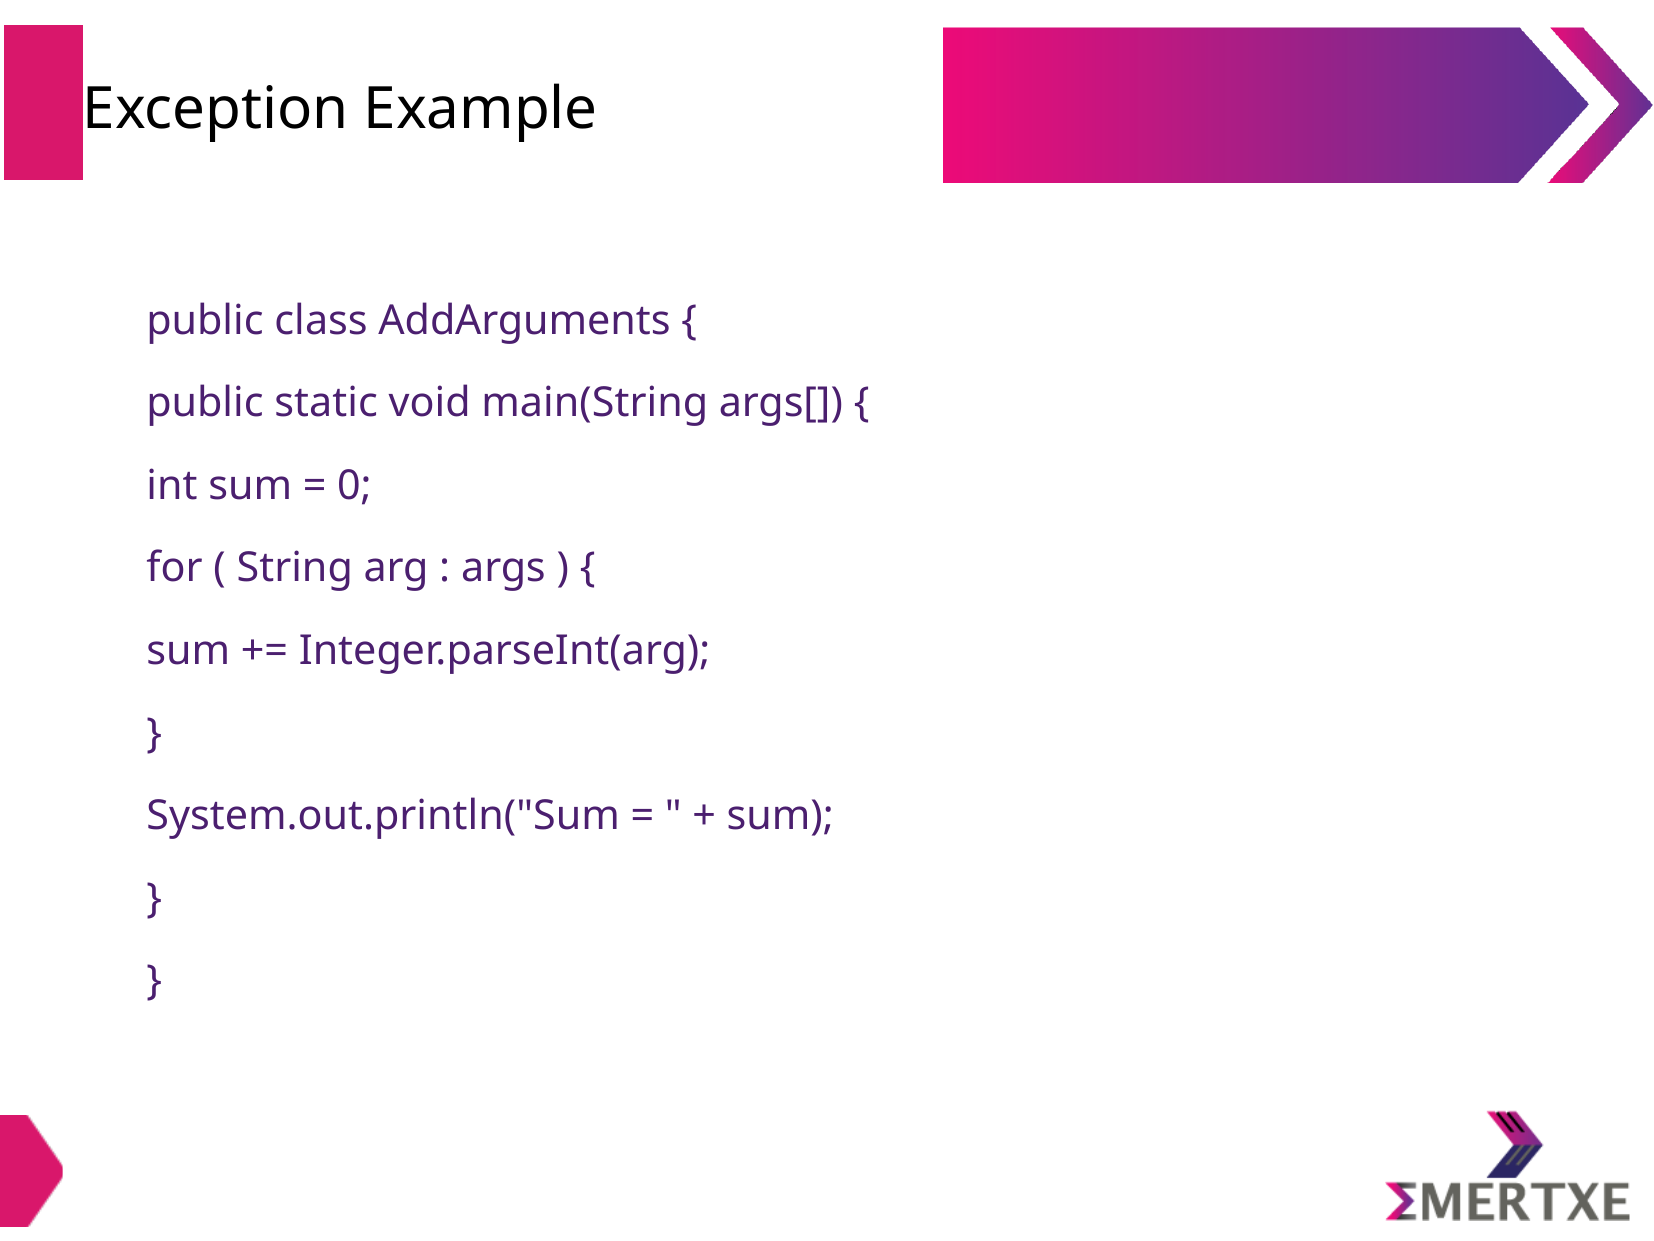

# Exception Example
public class AddArguments {
public static void main(String args[]) {
int sum = 0;
for ( String arg : args ) {
sum += Integer.parseInt(arg);
}
System.out.println("Sum = " + sum);
}
}